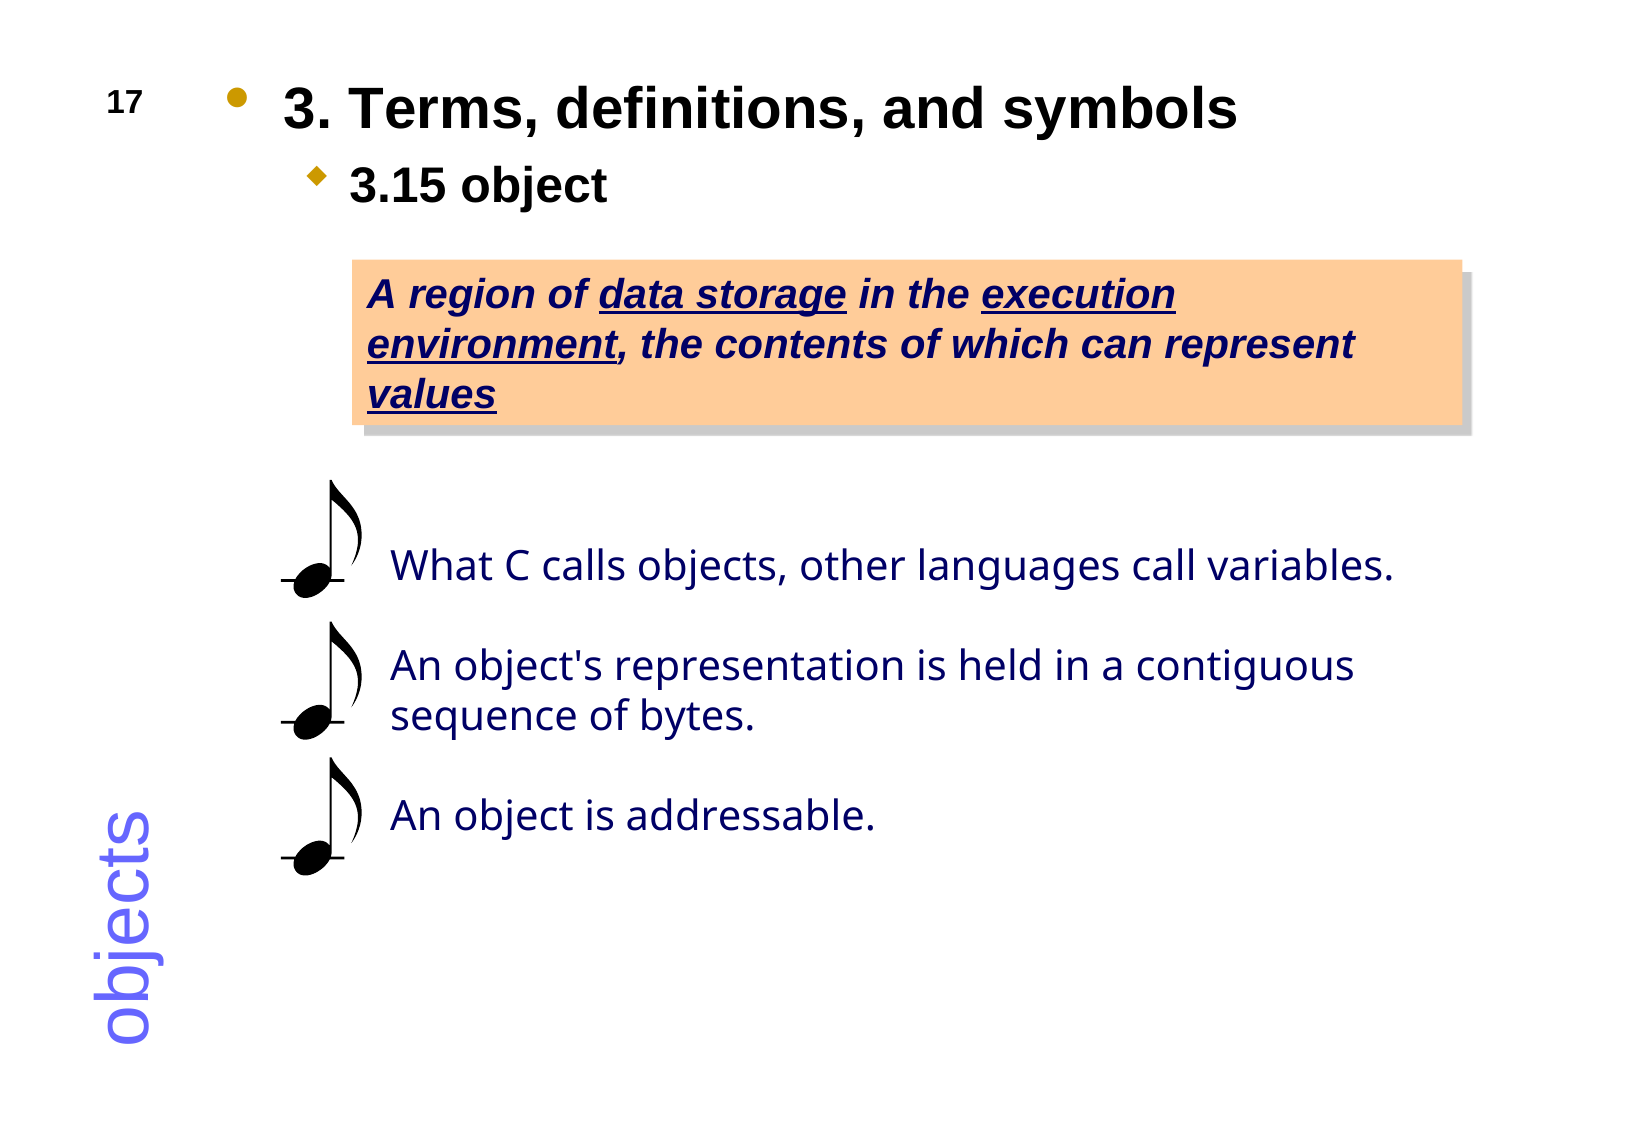

17
3. Terms, definitions, and symbols
3.15 object
A region of data storage in the execution environment, the contents of which can represent values
What C calls objects, other languages call variables.
An object's representation is held in a contiguous sequence of bytes.
An object is addressable.
# objects